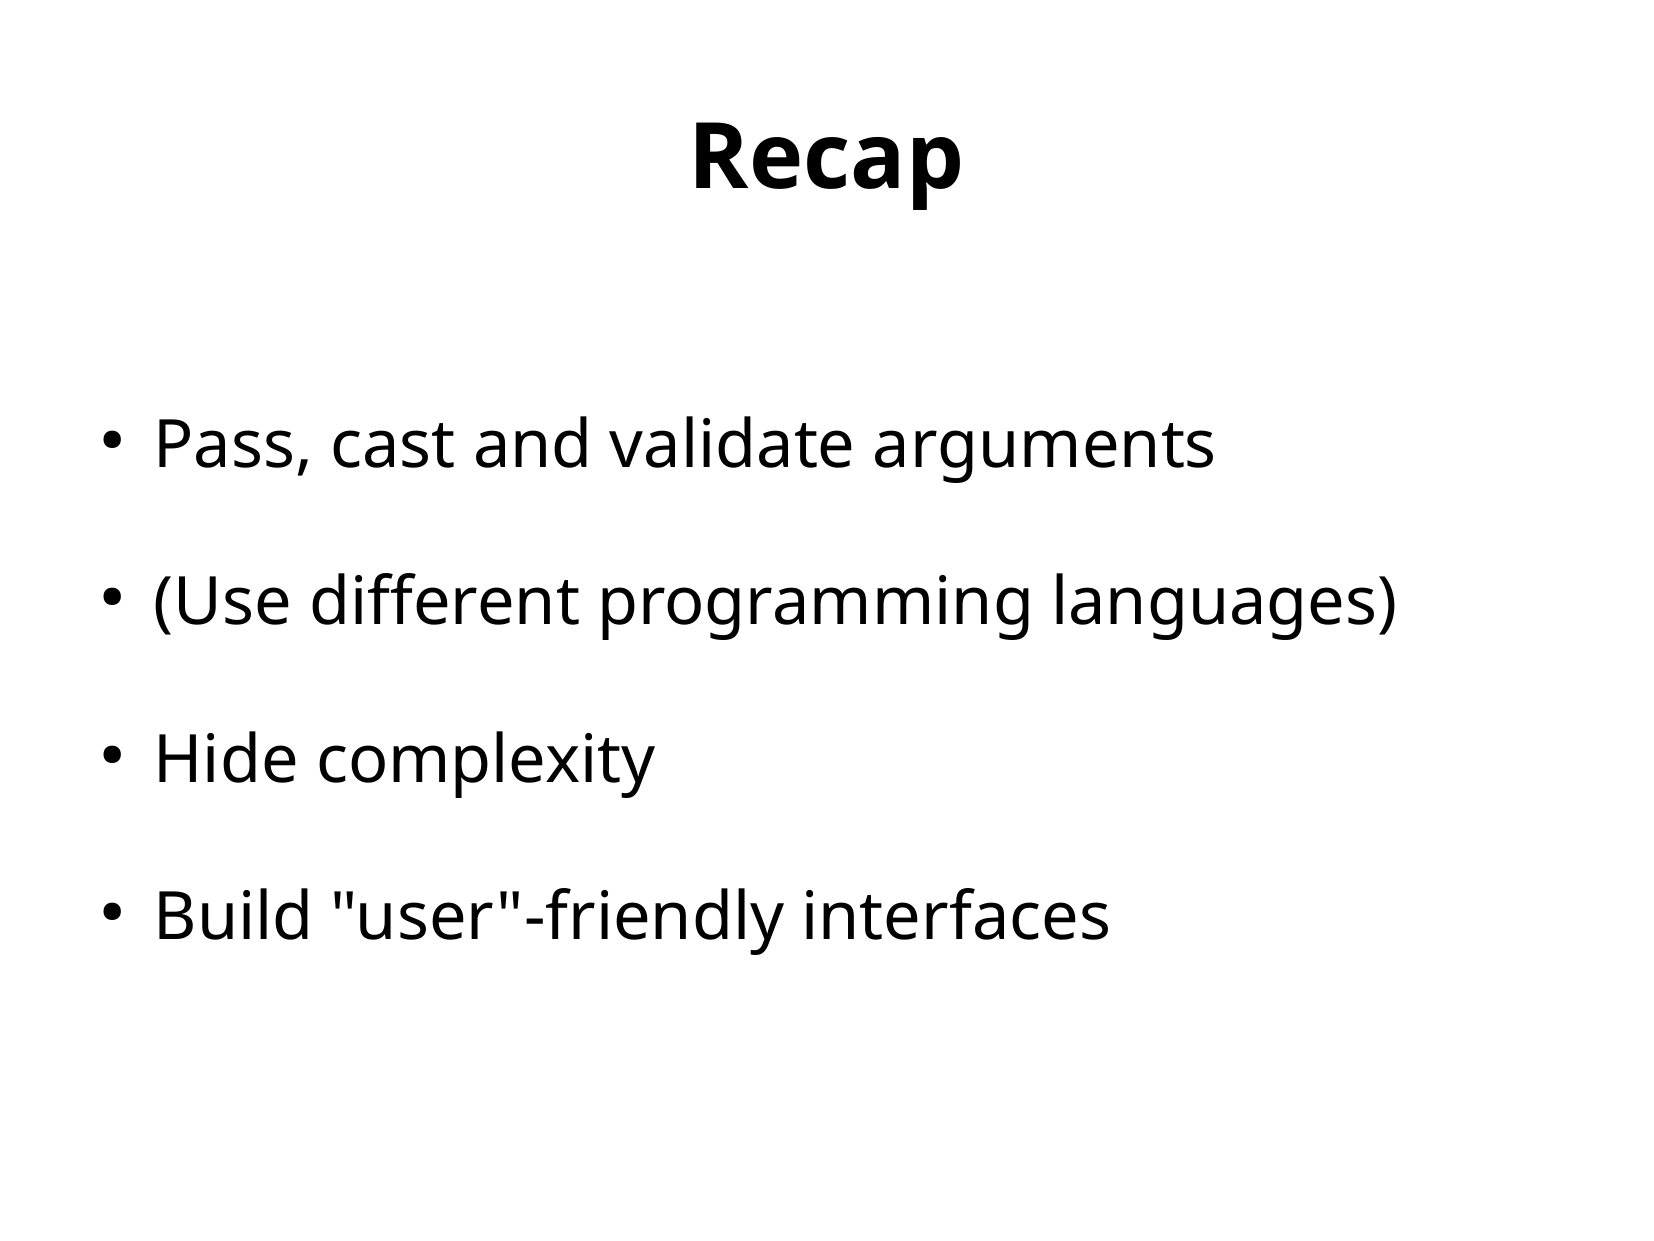

# Recap
Pass, cast and validate arguments
(Use different programming languages)
Hide complexity
Build "user"-friendly interfaces